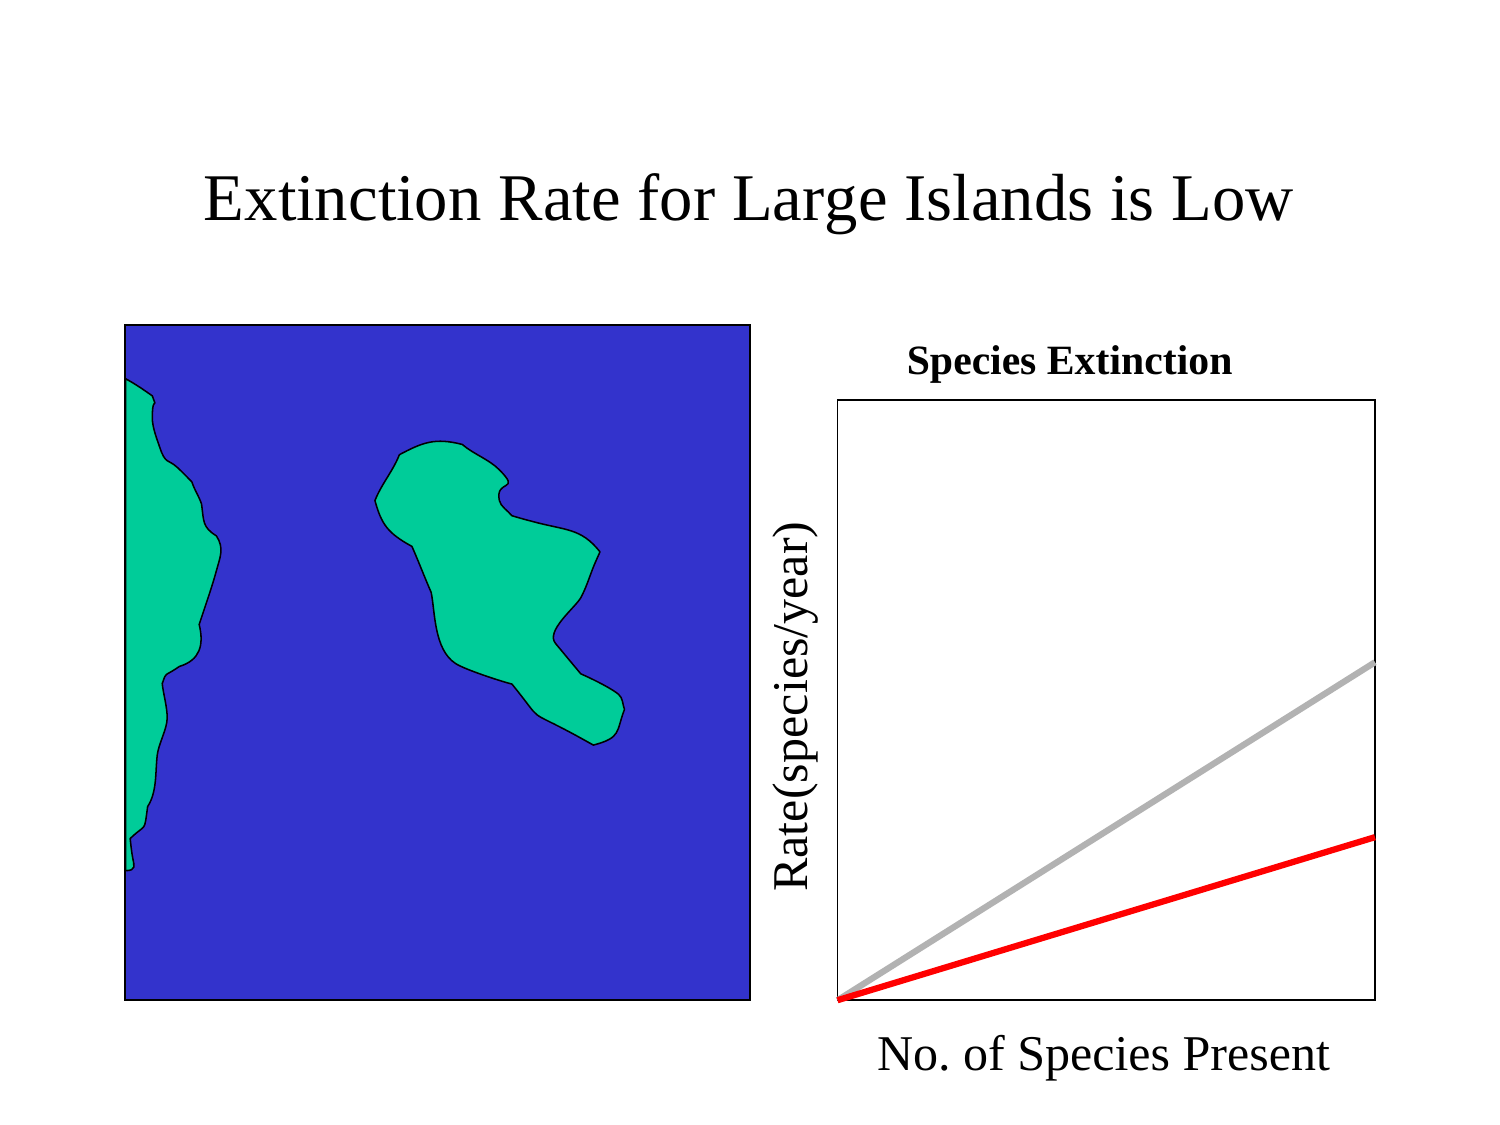

# Extinction Rate for Large Islands is Low
Species Extinction
Rate(species/year)
No. of Species Present